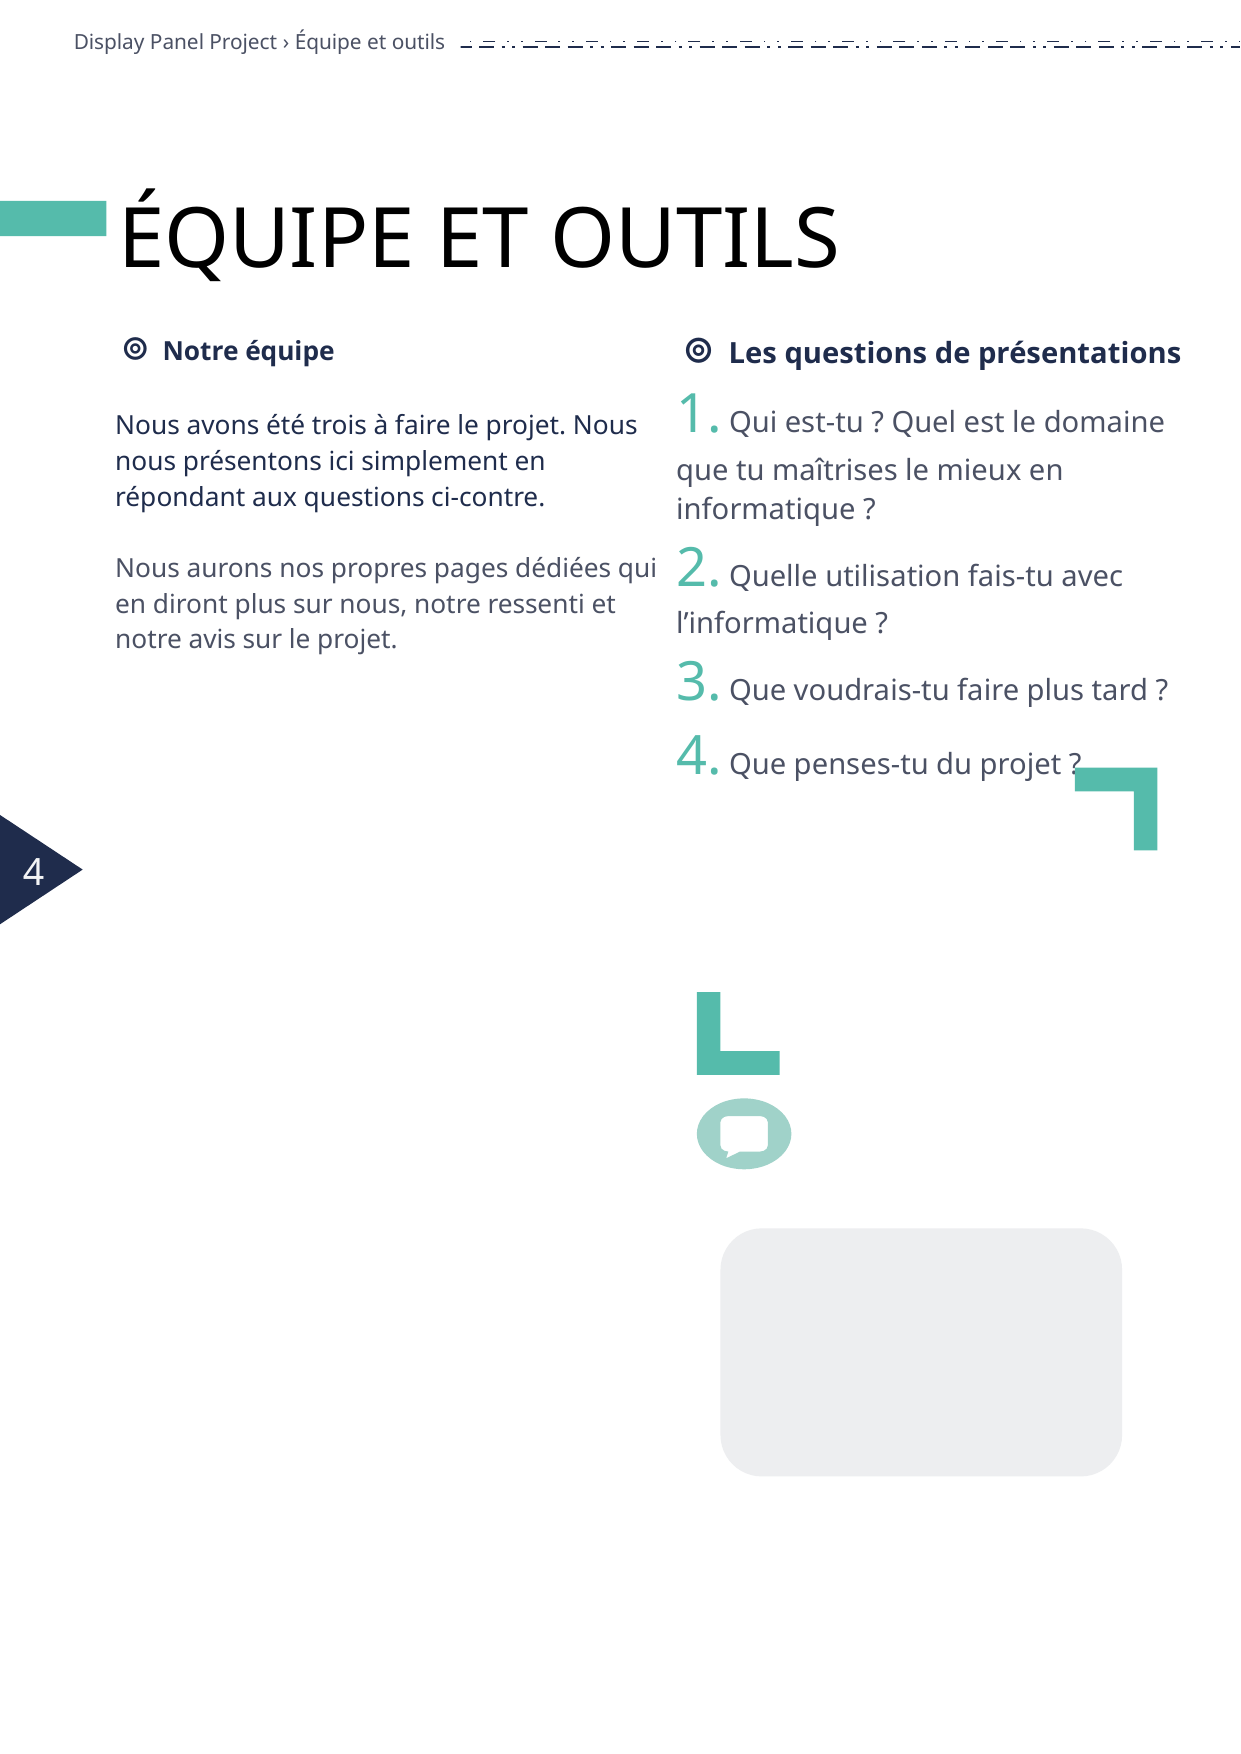

Display Panel Project › Équipe et outils
# ÉQUIPE ET OUTILS
⌾ Les questions de présentations
1. Qui est-tu ? Quel est le domaine que tu maîtrises le mieux en informatique ?
2. Quelle utilisation fais-tu avec l’informatique ?
3. Que voudrais-tu faire plus tard ?
4. Que penses-tu du projet ?
⌾ Notre équipe
Nous avons été trois à faire le projet. Nous nous présentons ici simplement en répondant aux questions ci-contre.
Nous aurons nos propres pages dédiées qui en diront plus sur nous, notre ressenti et notre avis sur le projet.